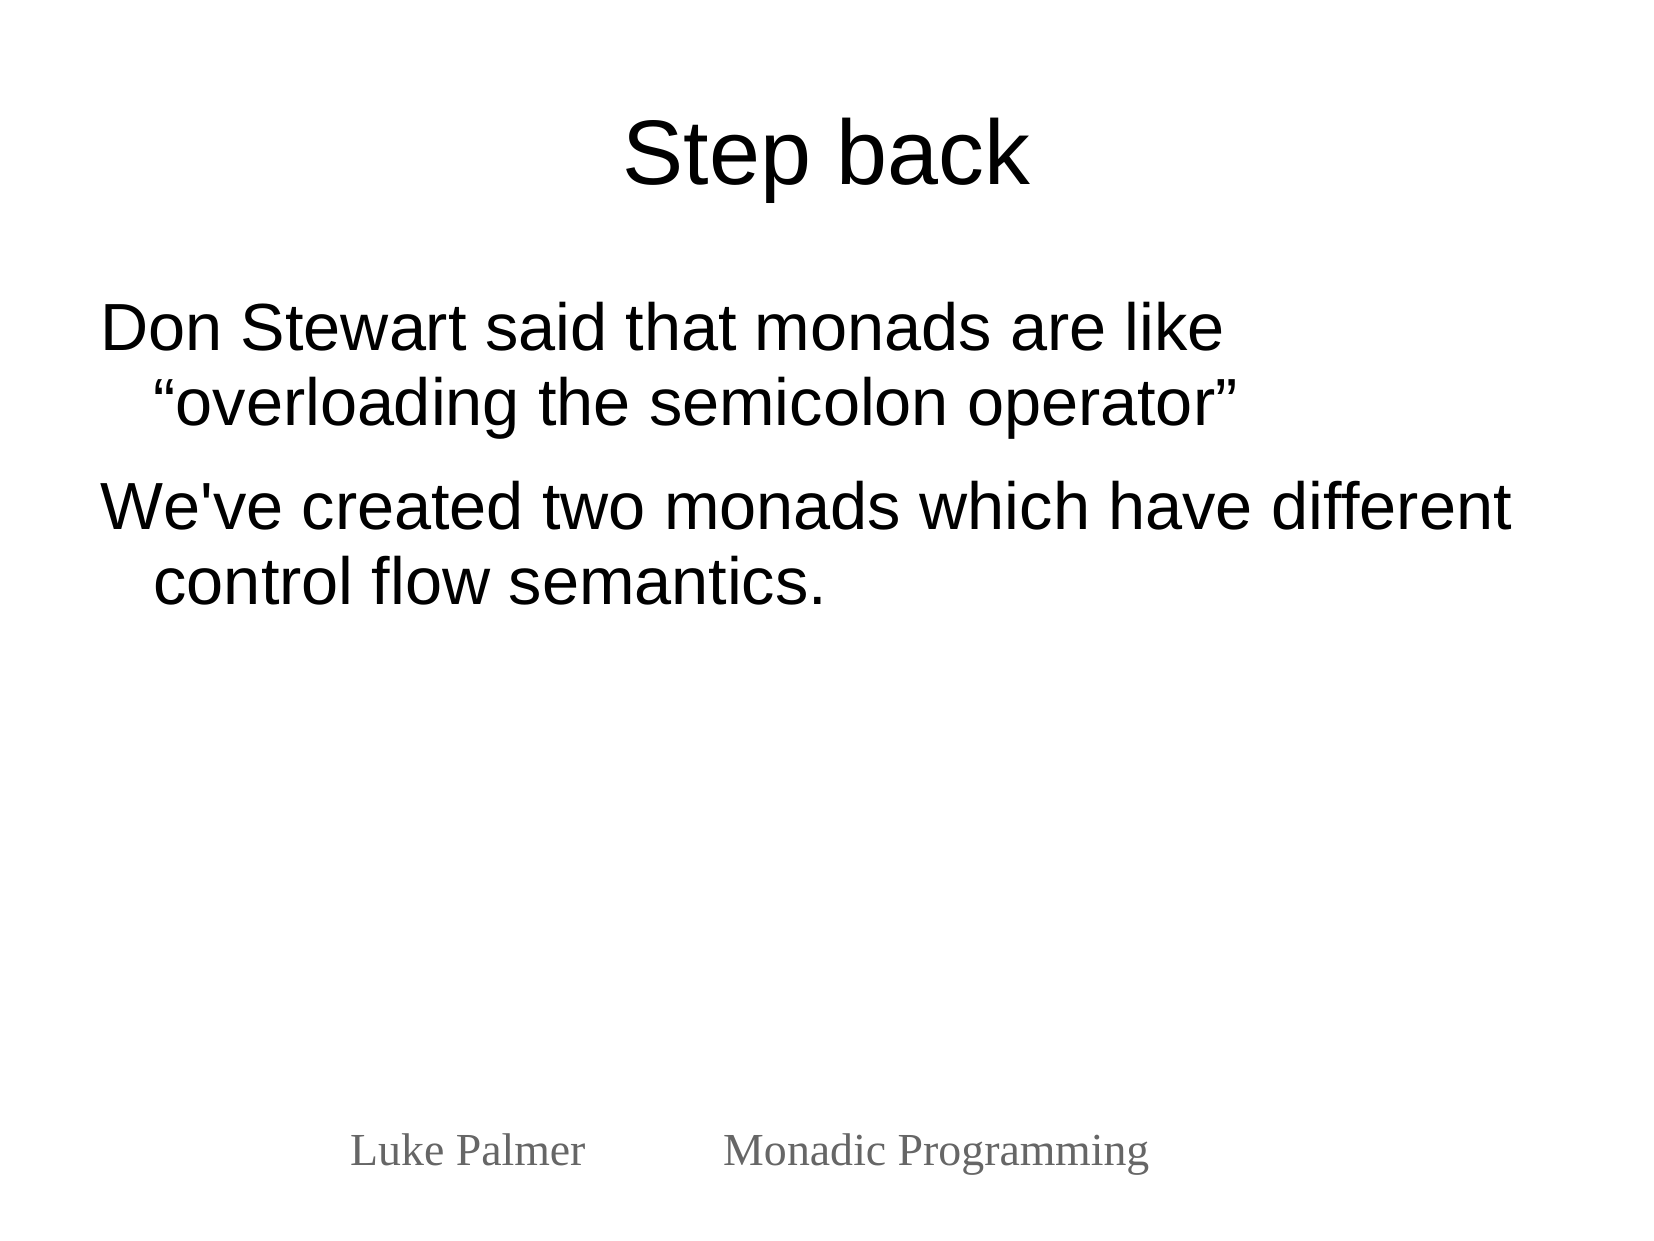

# Step back
Don Stewart said that monads are like “overloading the semicolon operator”
We've created two monads which have different control flow semantics.